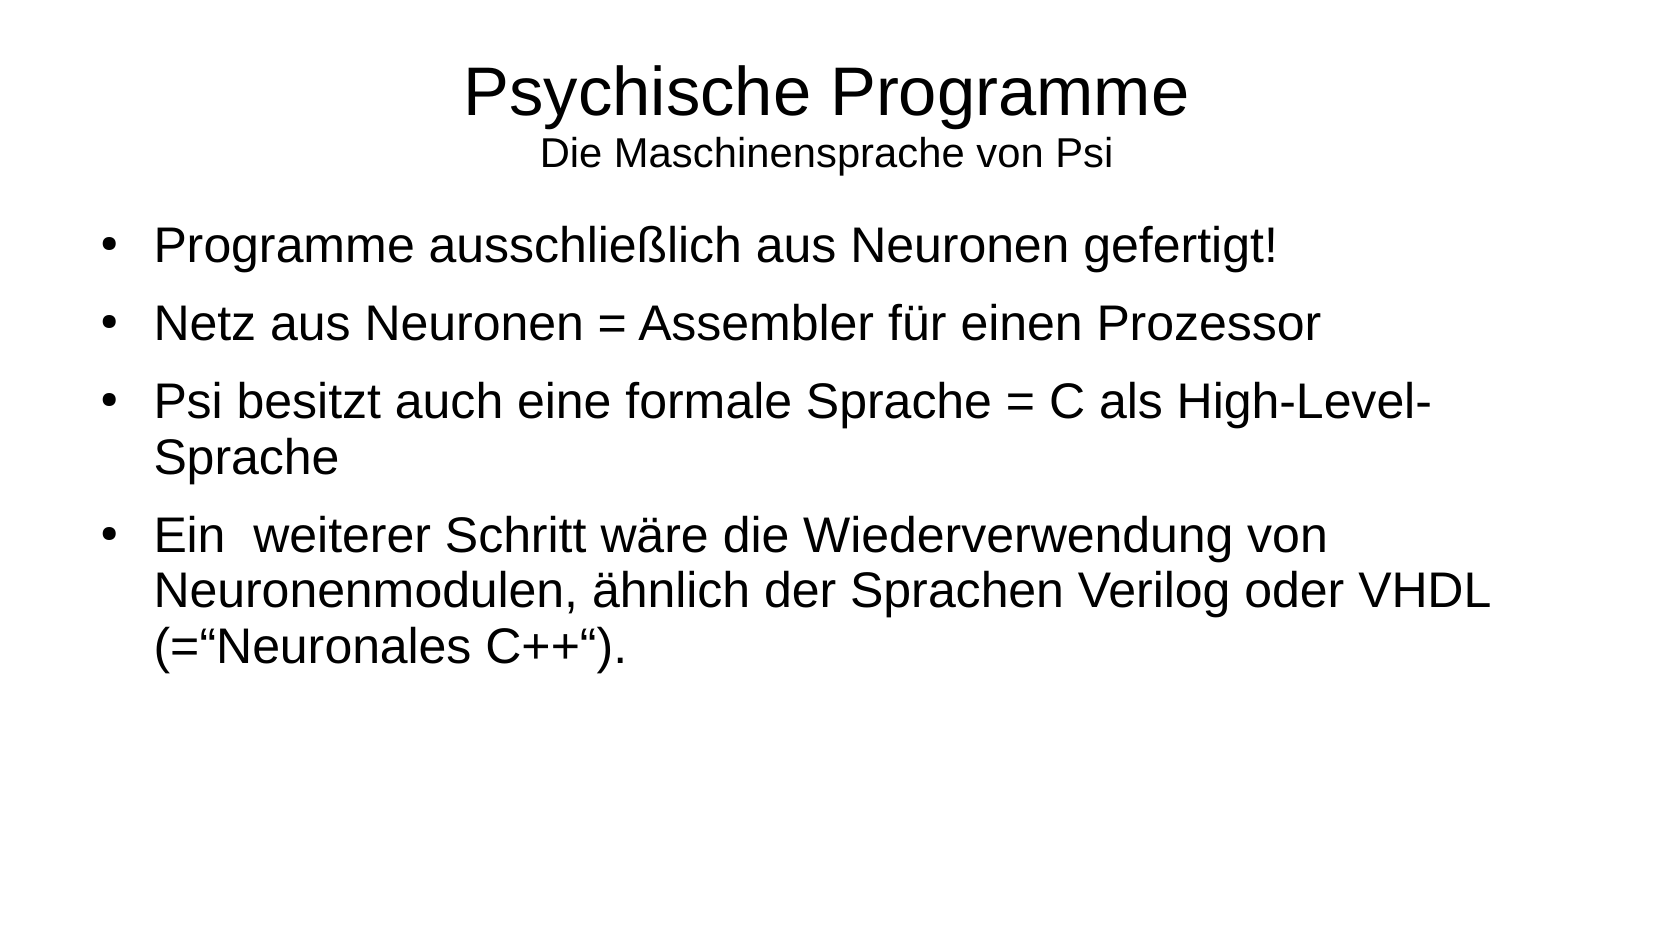

# Psychische Programme Die Maschinensprache von Psi
Programme ausschließlich aus Neuronen gefertigt!
Netz aus Neuronen = Assembler für einen Prozessor
Psi besitzt auch eine formale Sprache = C als High-Level-Sprache
Ein weiterer Schritt wäre die Wiederverwendung von Neuronenmodulen, ähnlich der Sprachen Verilog oder VHDL (=“Neuronales C++“).